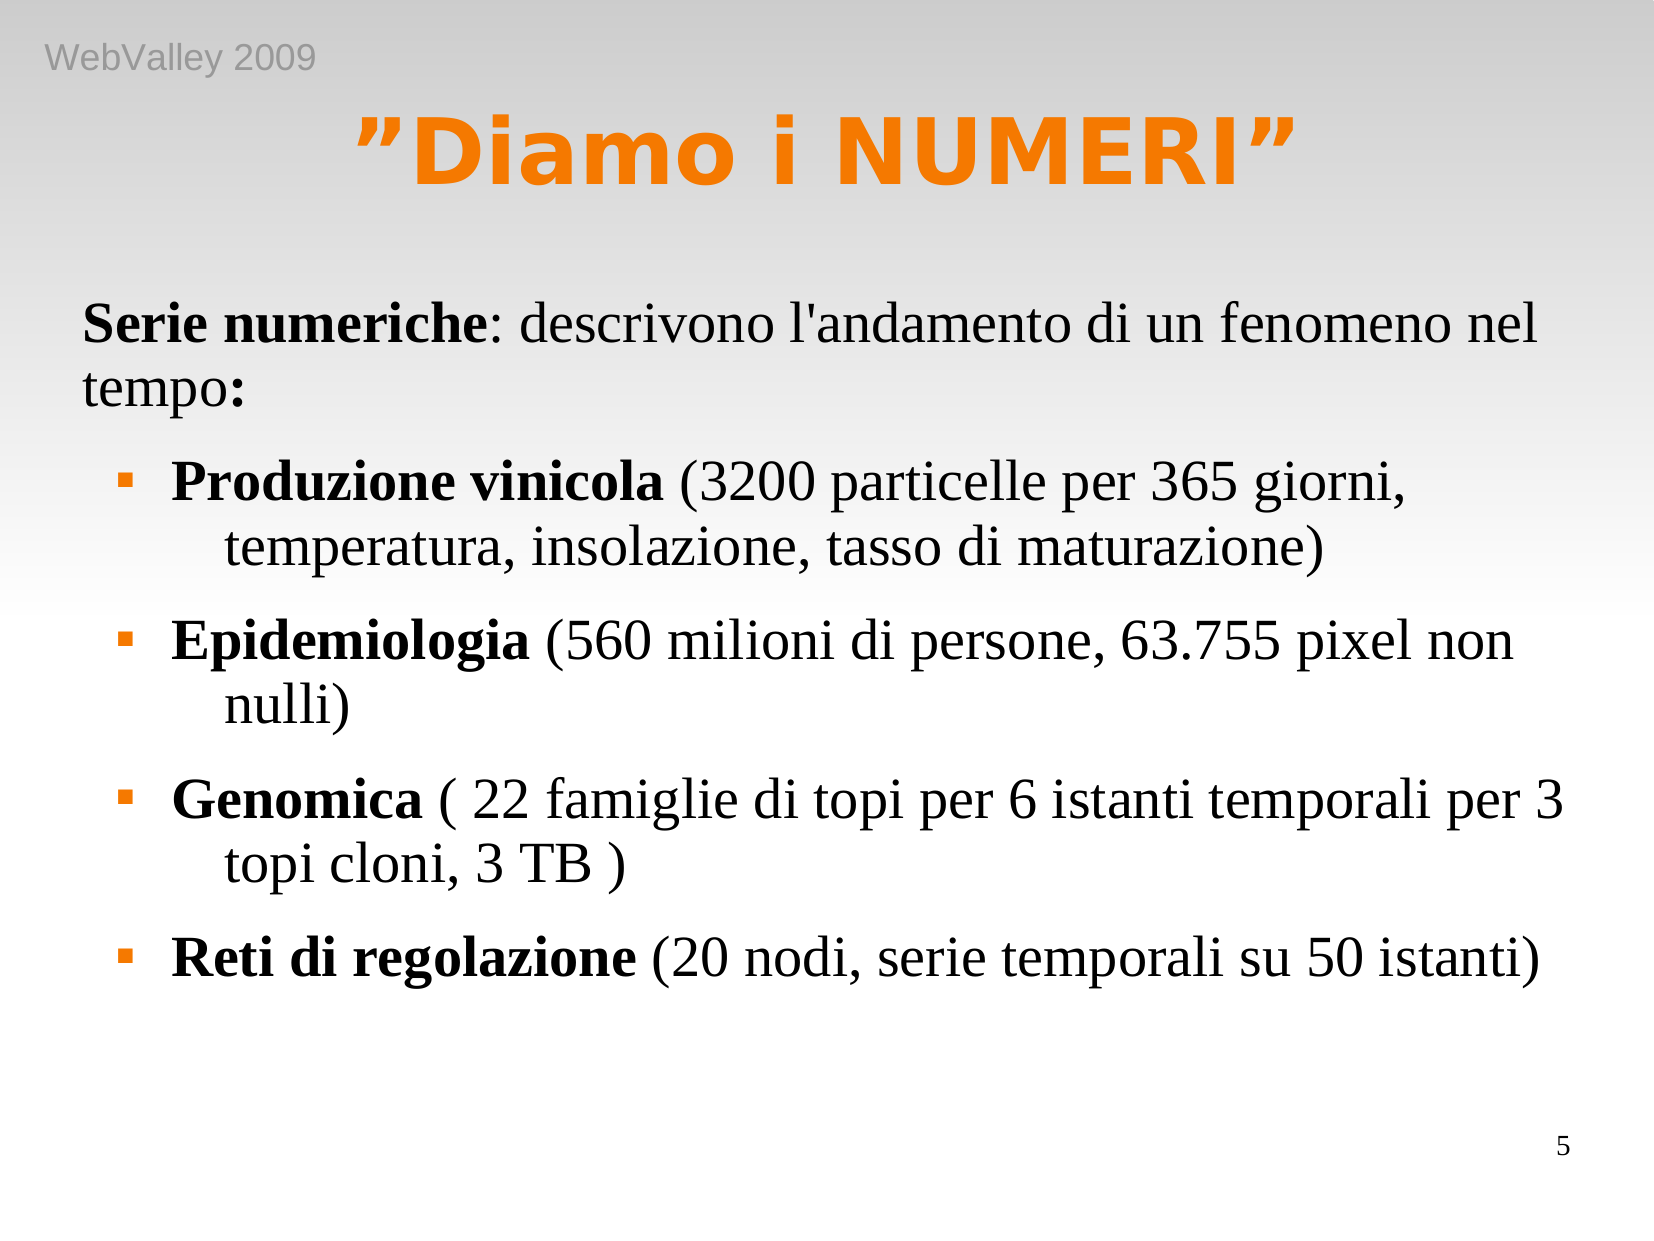

WebValley 2009
# ”Diamo i NUMERI”
Serie numeriche: descrivono l'andamento di un fenomeno nel tempo:
Produzione vinicola (3200 particelle per 365 giorni, temperatura, insolazione, tasso di maturazione)
Epidemiologia (560 milioni di persone, 63.755 pixel non nulli)
Genomica ( 22 famiglie di topi per 6 istanti temporali per 3 topi cloni, 3 TB )
Reti di regolazione (20 nodi, serie temporali su 50 istanti)
5